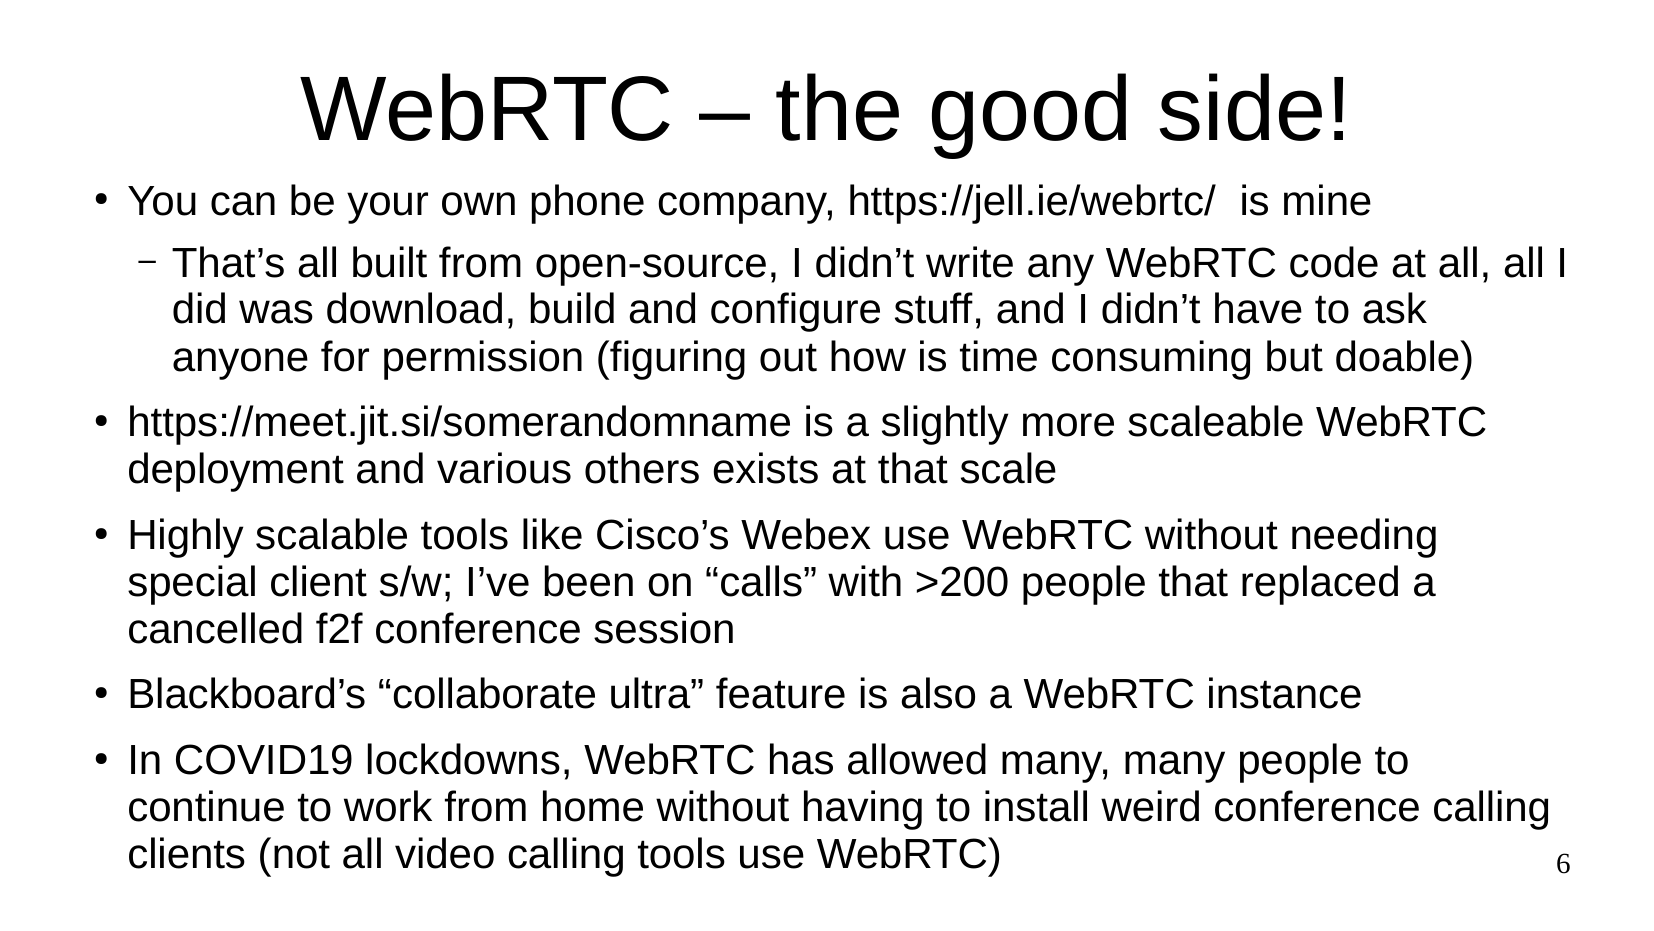

# WebRTC – the good side!
You can be your own phone company, https://jell.ie/webrtc/ is mine
That’s all built from open-source, I didn’t write any WebRTC code at all, all I did was download, build and configure stuff, and I didn’t have to ask anyone for permission (figuring out how is time consuming but doable)
https://meet.jit.si/somerandomname is a slightly more scaleable WebRTC deployment and various others exists at that scale
Highly scalable tools like Cisco’s Webex use WebRTC without needing special client s/w; I’ve been on “calls” with >200 people that replaced a cancelled f2f conference session
Blackboard’s “collaborate ultra” feature is also a WebRTC instance
In COVID19 lockdowns, WebRTC has allowed many, many people to continue to work from home without having to install weird conference calling clients (not all video calling tools use WebRTC)
6